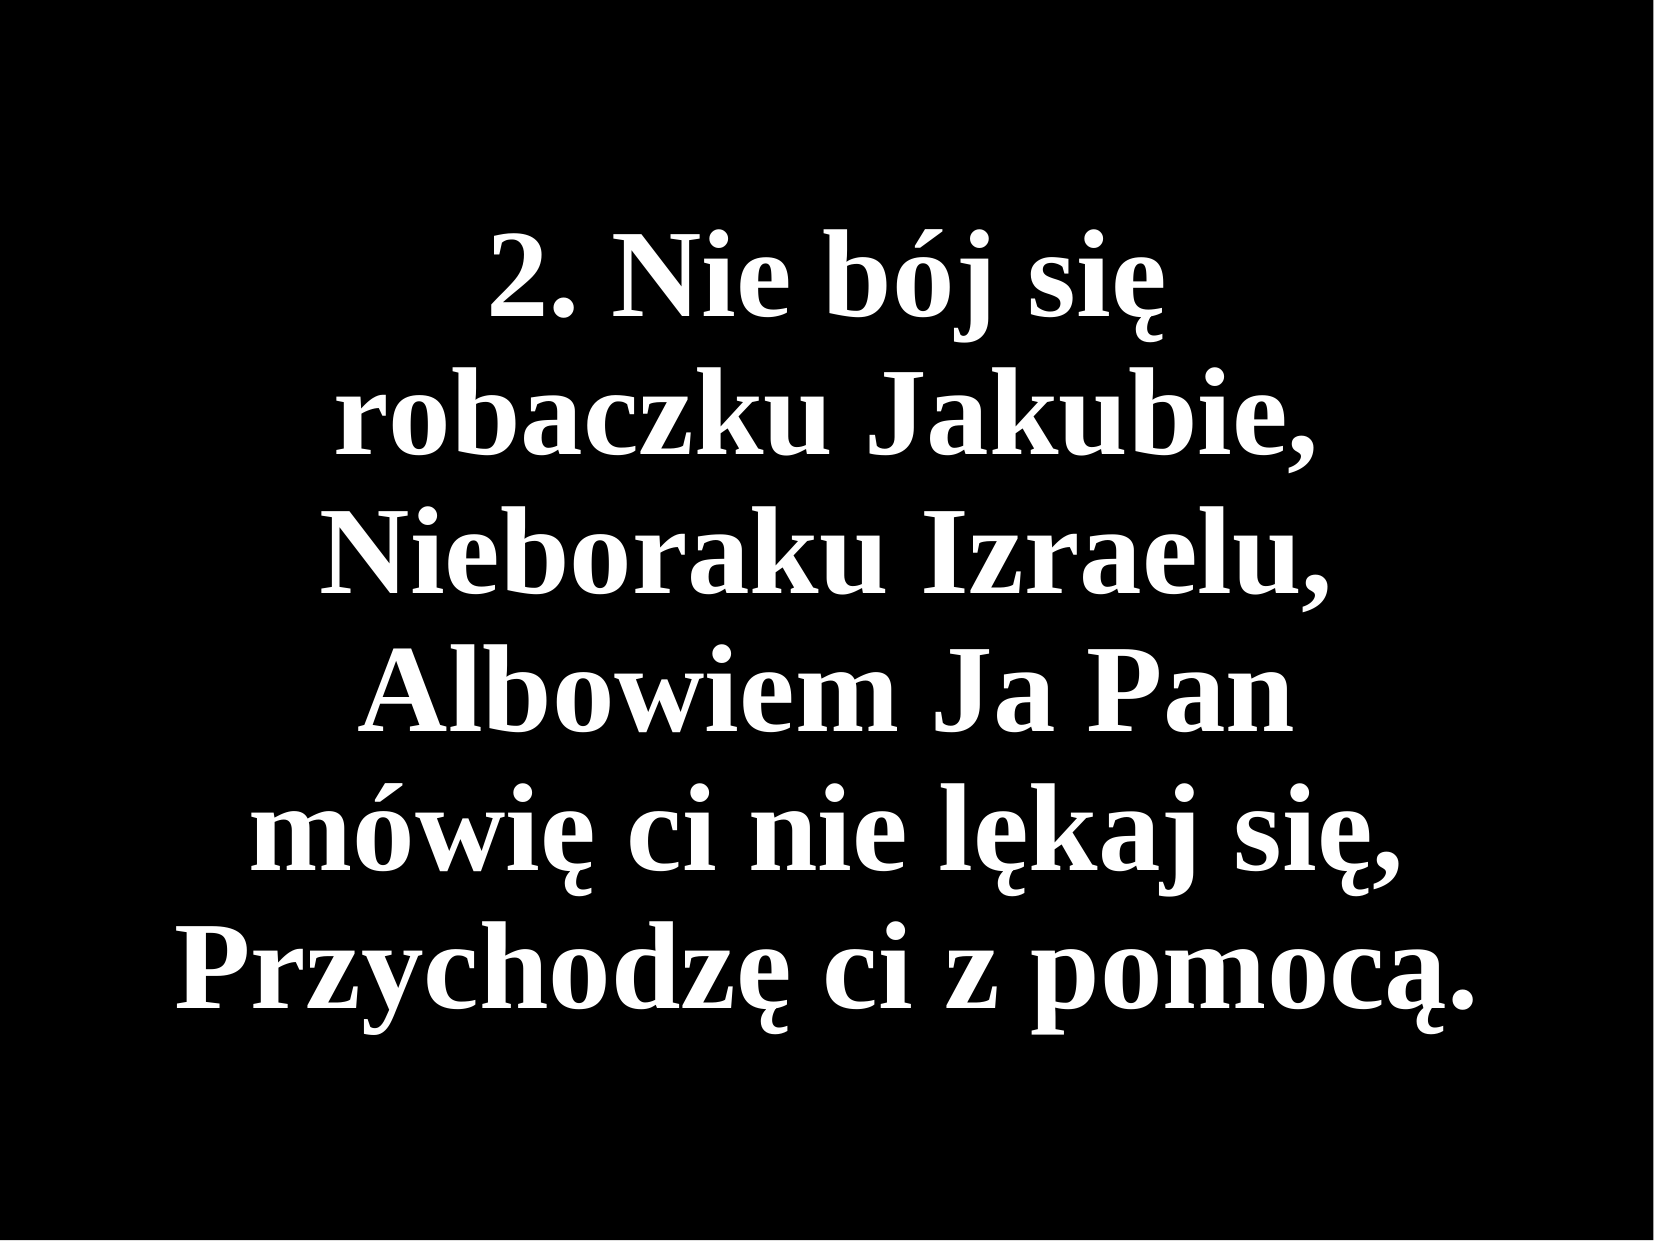

# 2. Nie bój się robaczku Jakubie, Nieboraku Izraelu, Albowiem Ja Pan mówię ci nie lękaj się, Przychodzę ci z pomocą.